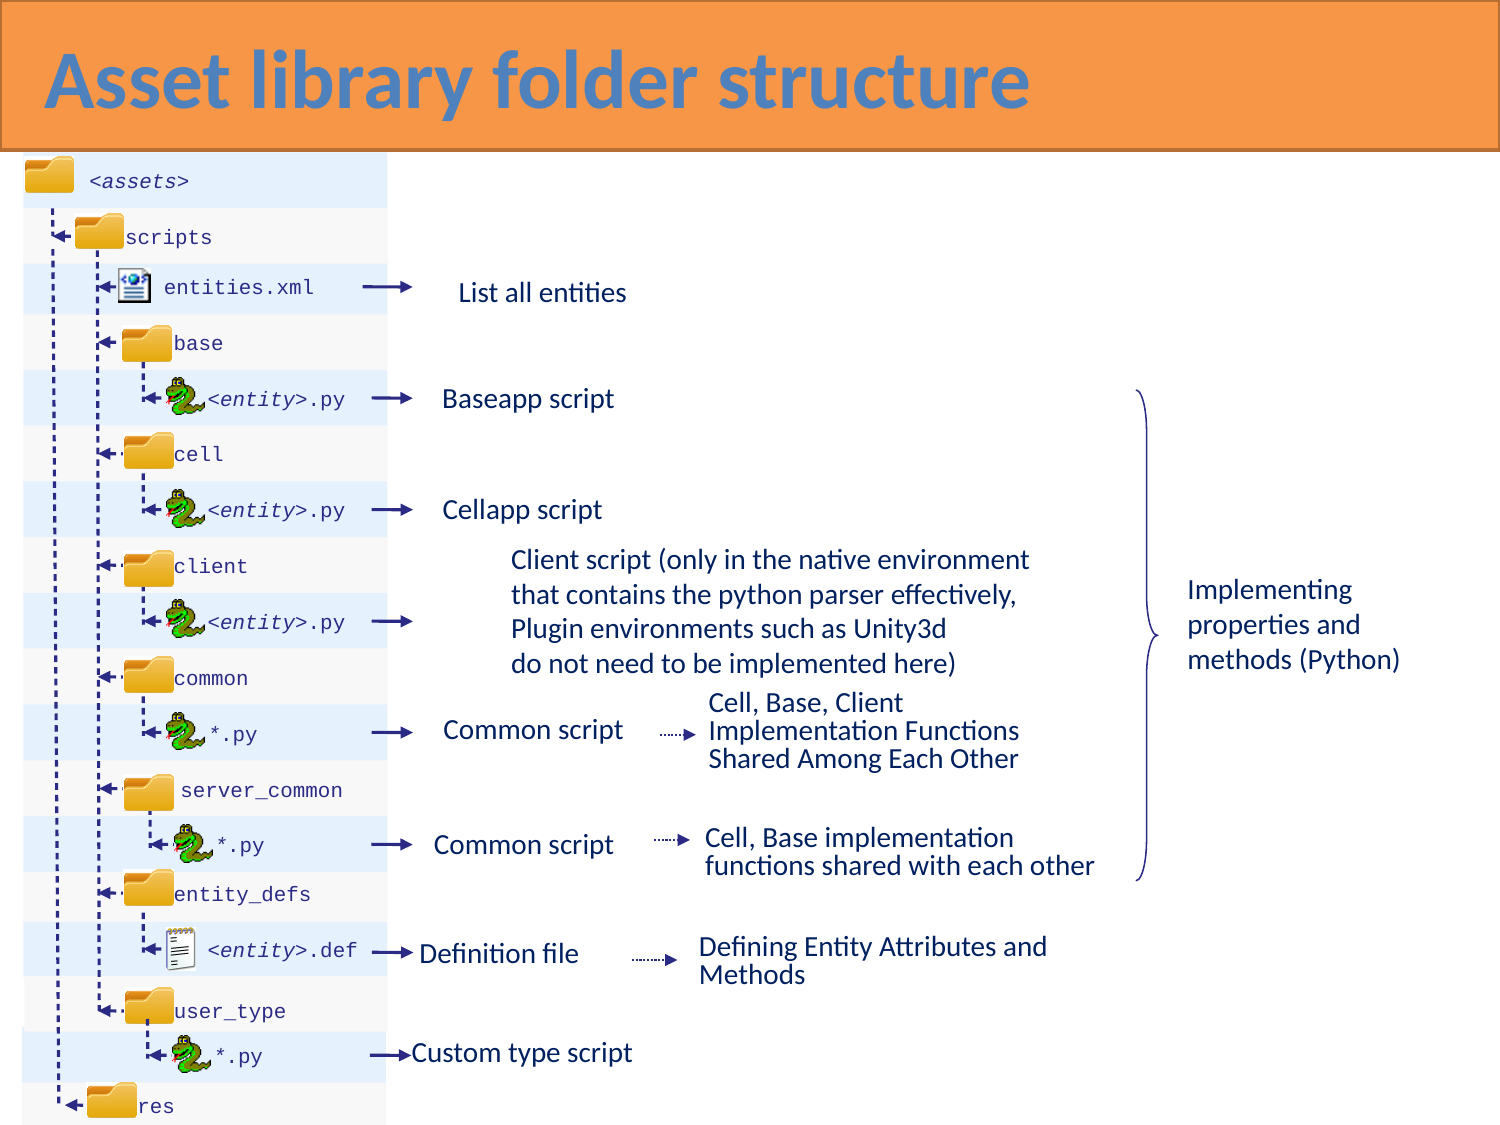

# Asset library folder structure
<assets>
scripts
List all entities
entities.xml
base
Baseapp script
<entity>.py
cell
Cellapp script
Implementing properties and methods (Python)
<entity>.py
Client script (only in the native environment
that contains the python parser effectively,
Plugin environments such as Unity3d
do not need to be implemented here)
client
<entity>.py
common
Cell, Base, Client Implementation Functions Shared Among Each Other
Common script
*.py
server_common
Common script
Cell, Base implementation functions shared with each other
*.py
entity_defs
Defining Entity Attributes and Methods
Definition file
<entity>.def
user_type
Custom type script
*.py
res